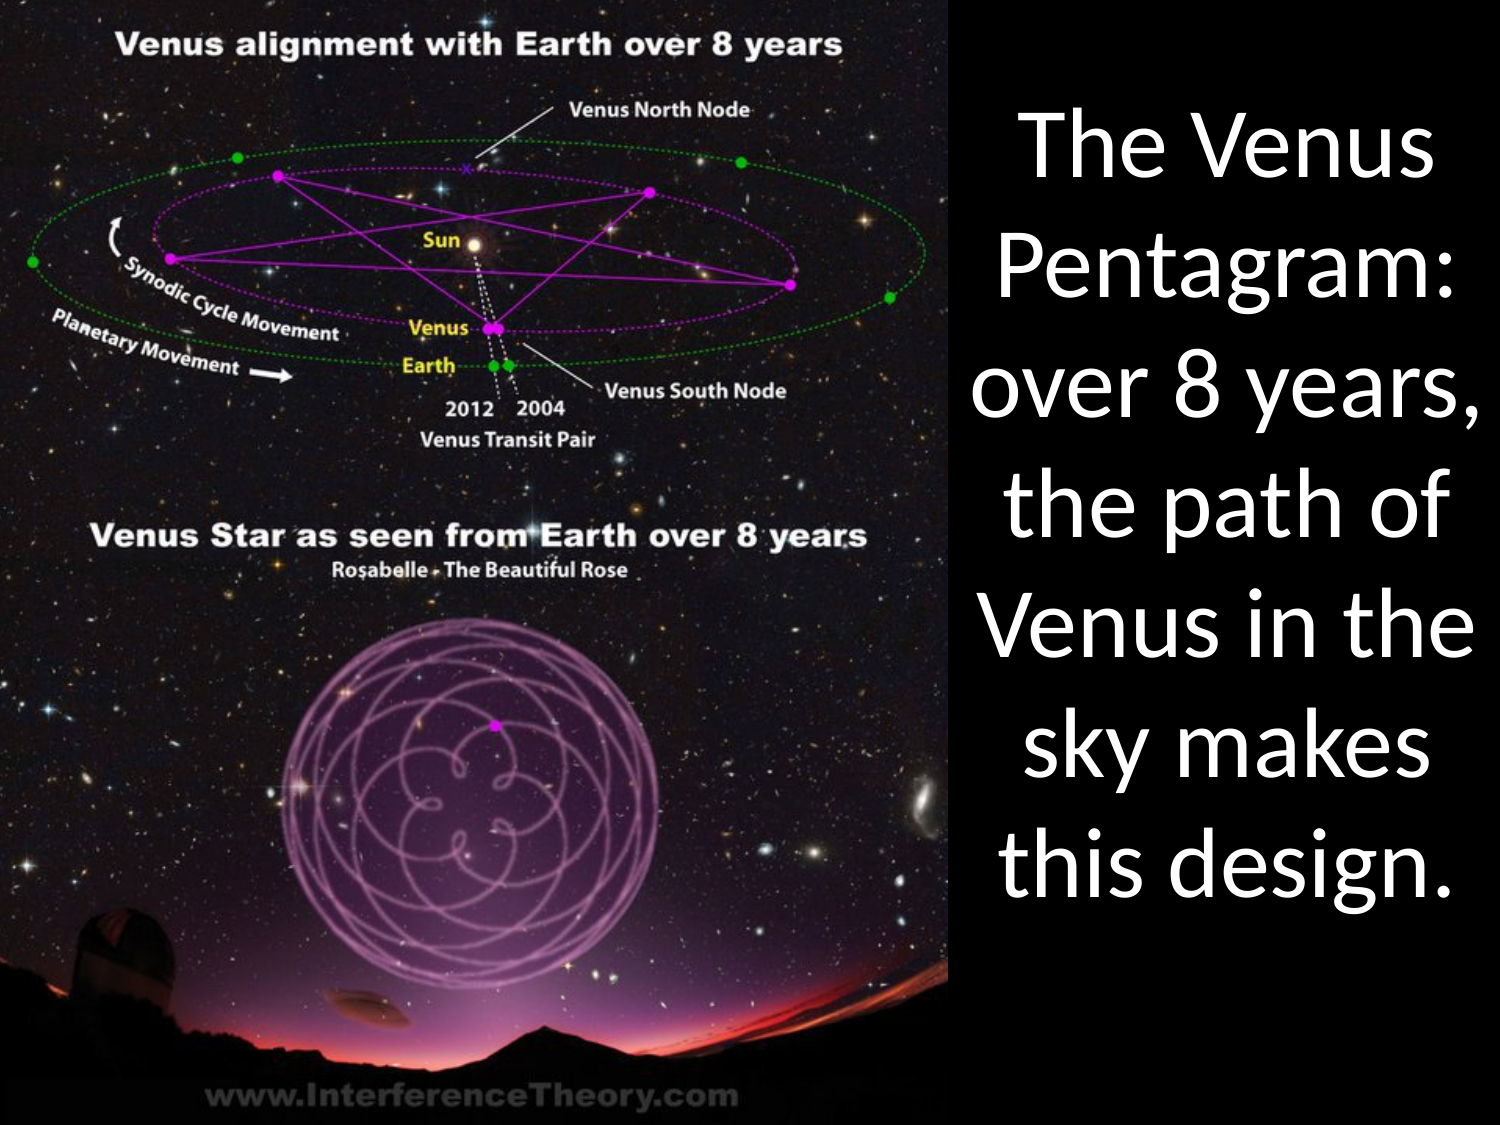

The Venus Pentagram:
over 8 years, the path of Venus in the sky makes this design.